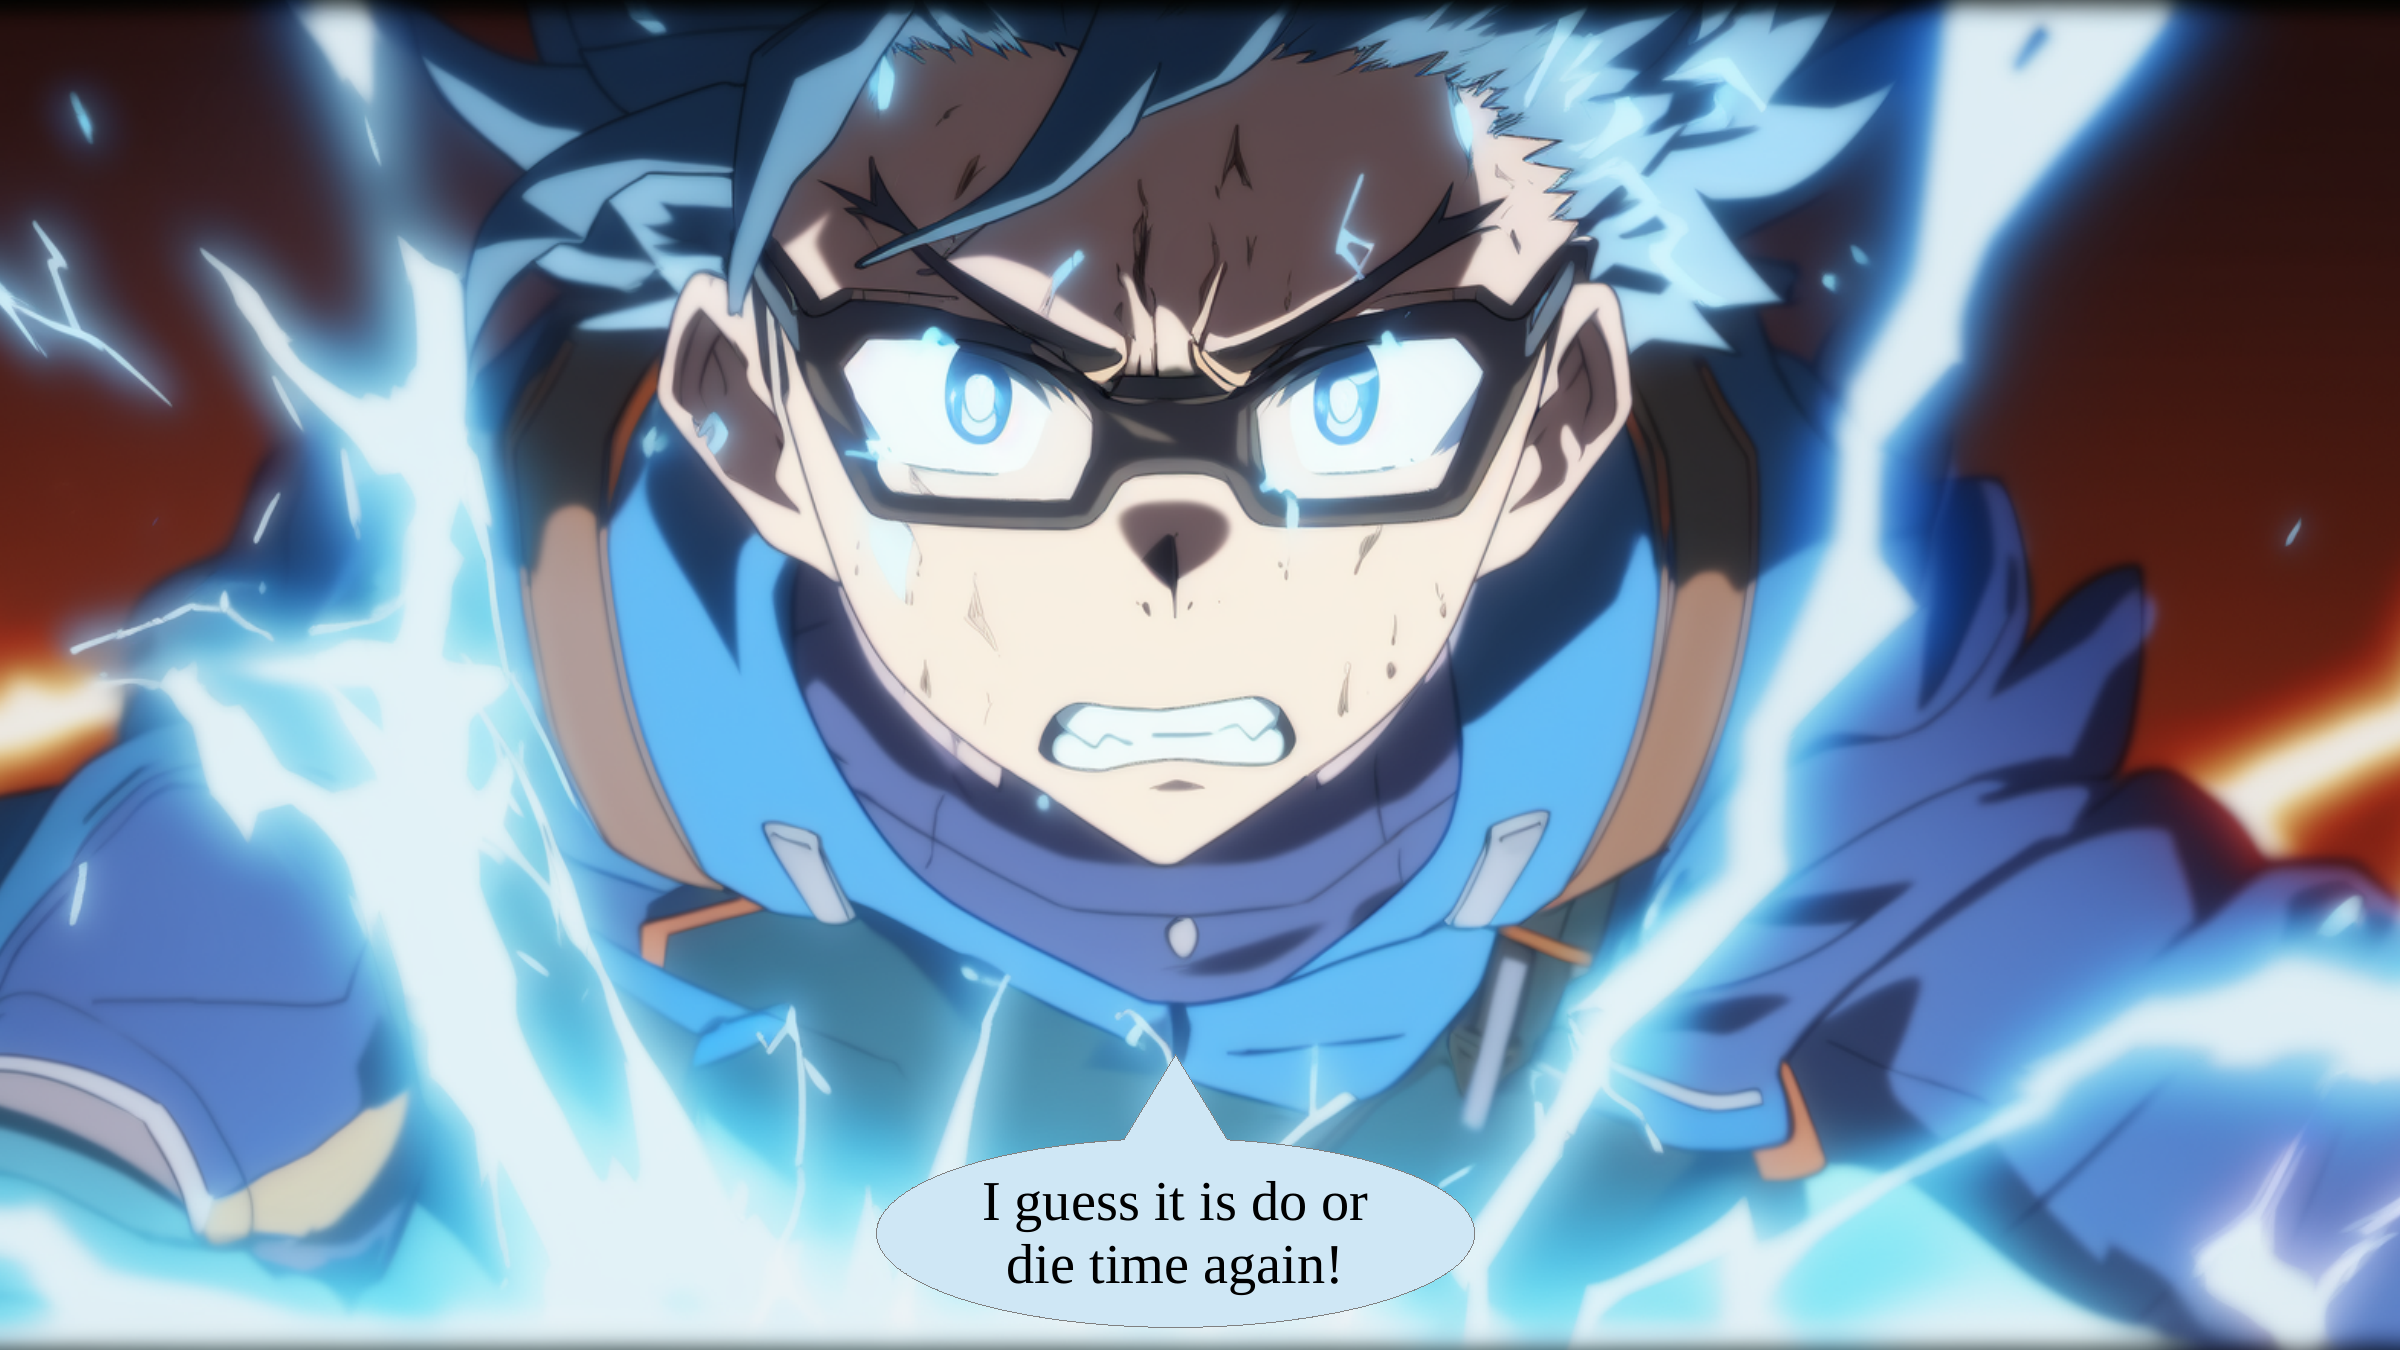

I guess it is do or
die time again!